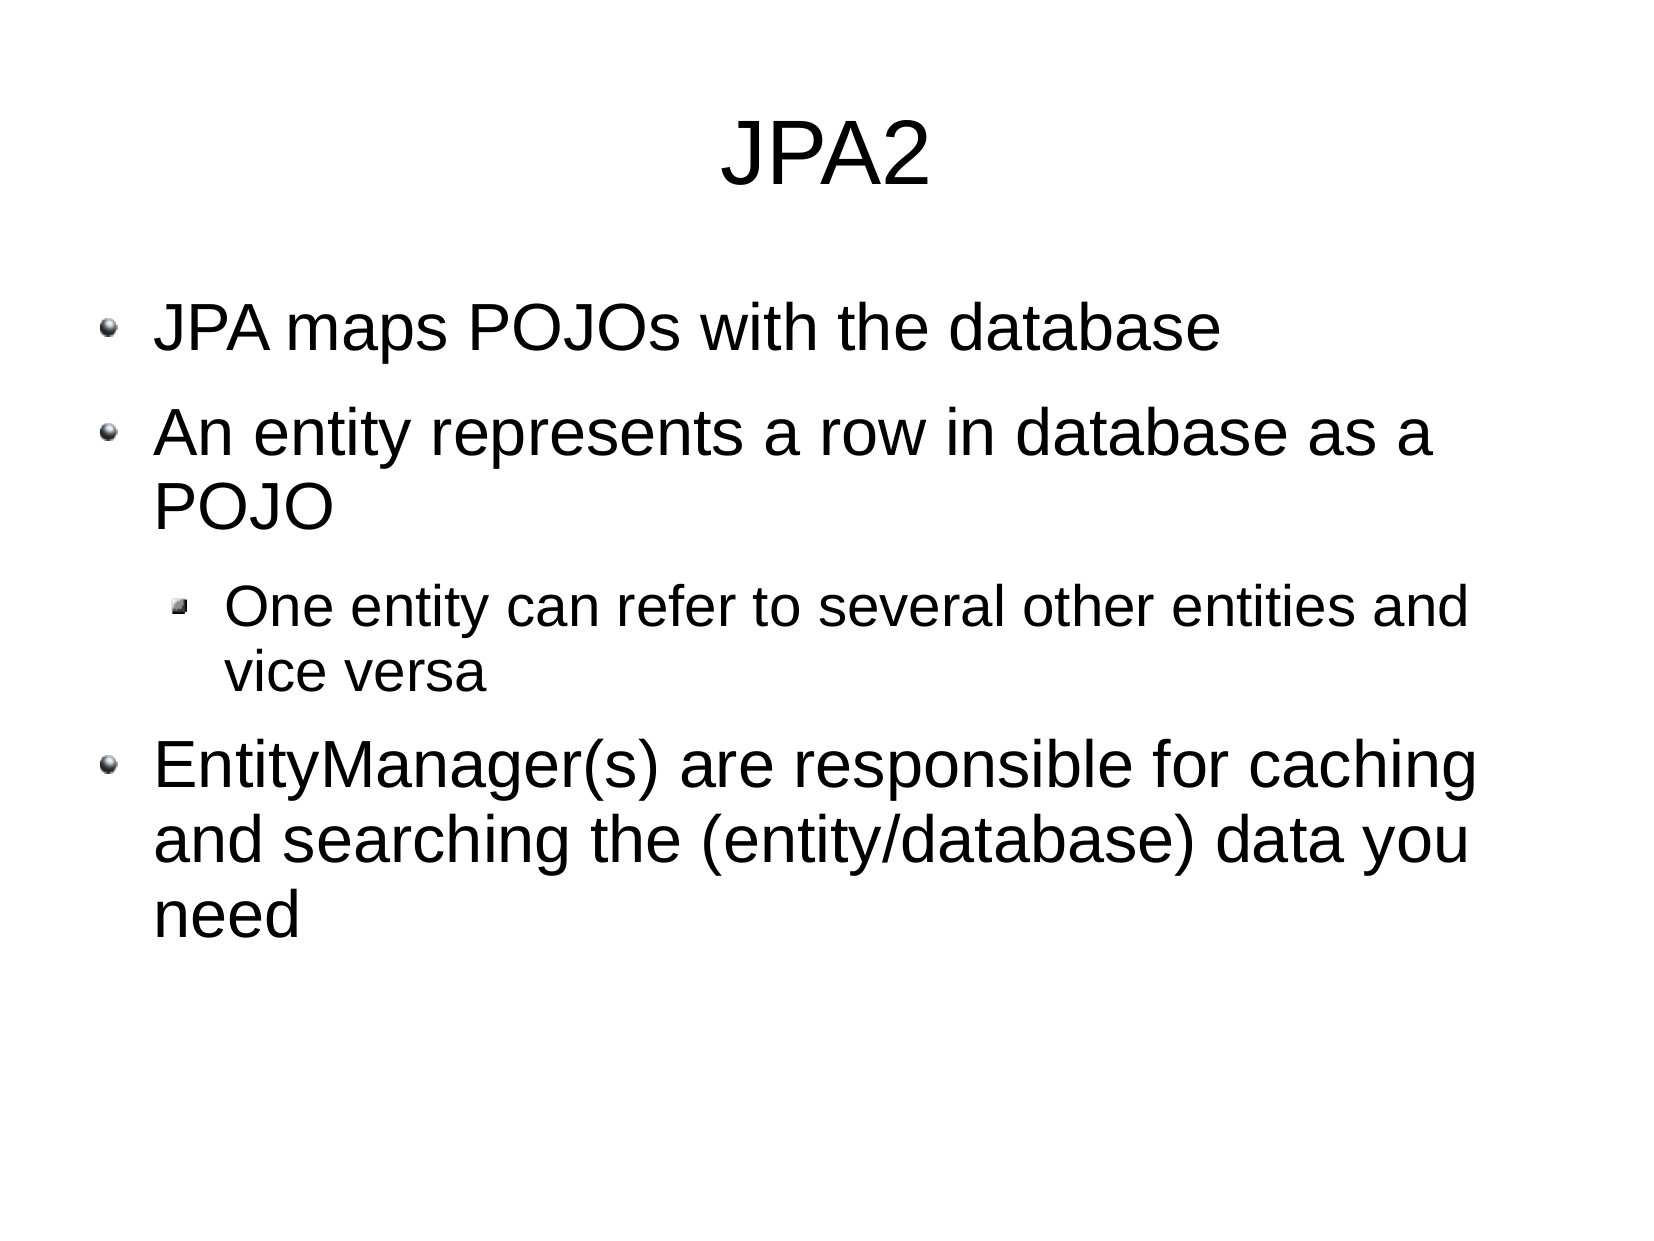

# JPA2
JPA maps POJOs with the database
An entity represents a row in database as a POJO
One entity can refer to several other entities and vice versa
EntityManager(s) are responsible for caching and searching the (entity/database) data you need